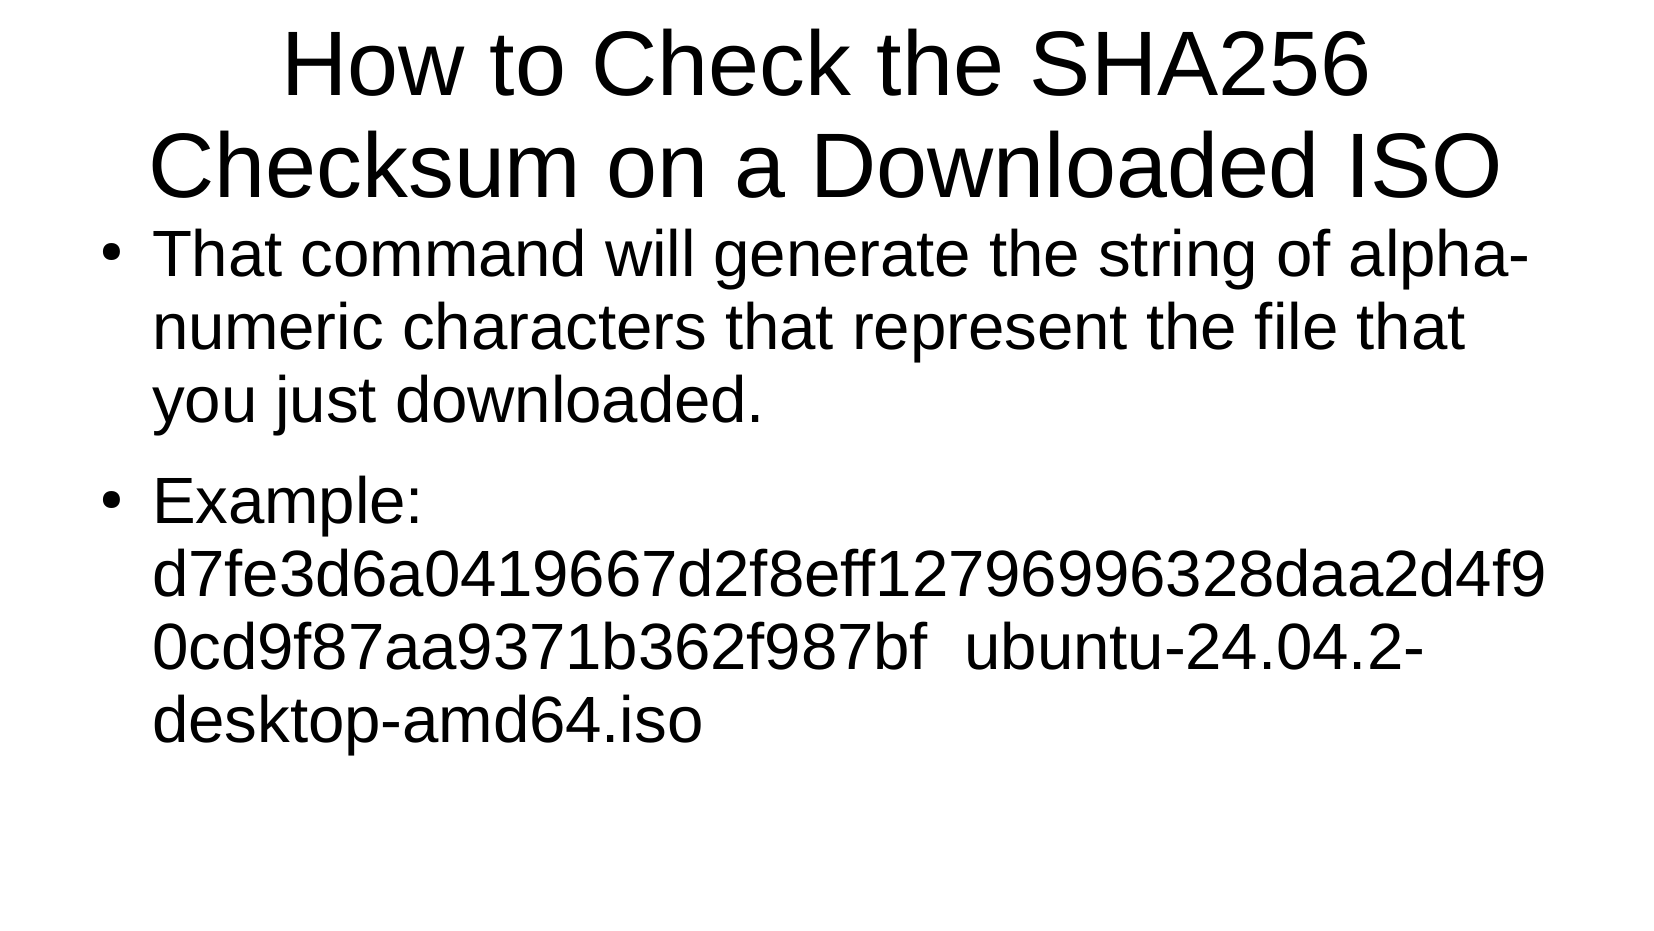

# How to Check the SHA256 Checksum on a Downloaded ISO
That command will generate the string of alpha-numeric characters that represent the file that you just downloaded.
Example: d7fe3d6a0419667d2f8eff12796996328daa2d4f90cd9f87aa9371b362f987bf ubuntu-24.04.2-desktop-amd64.iso